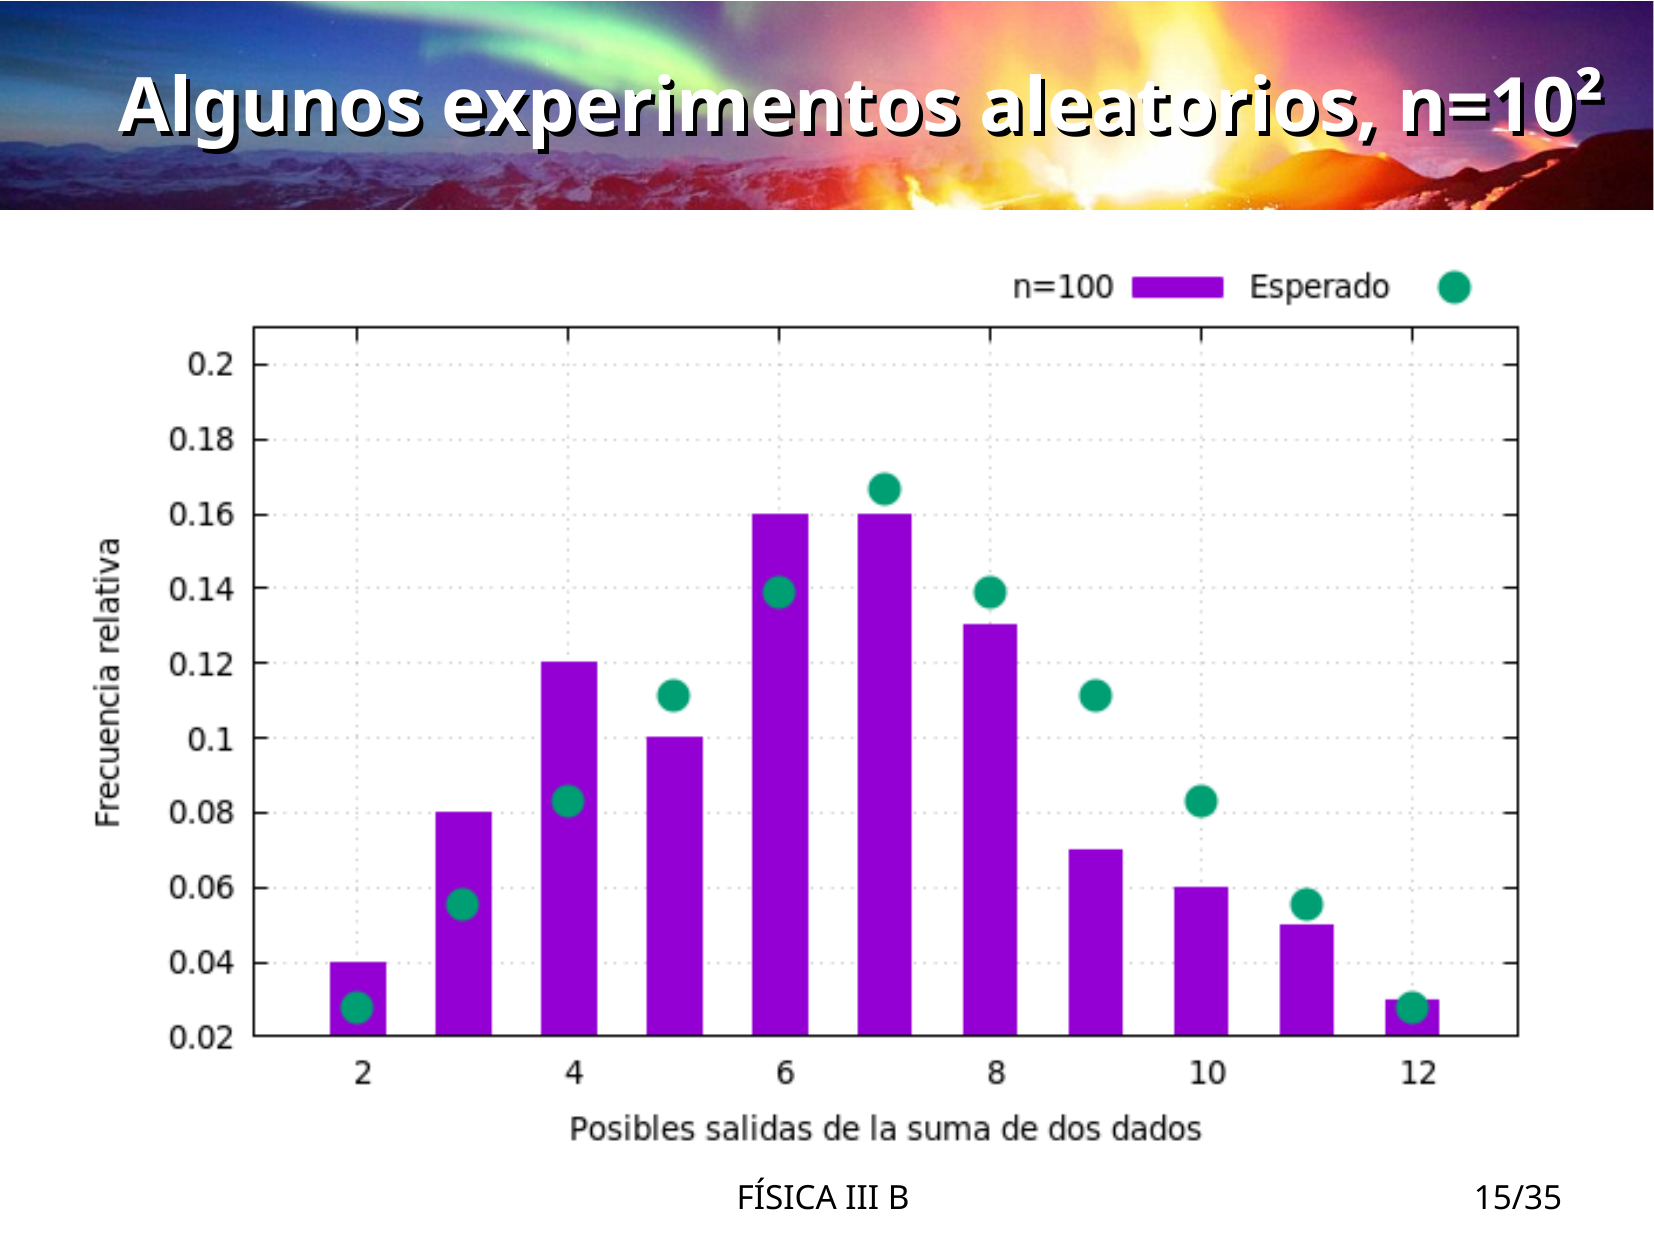

# Algunos experimentos aleatorios, n=10²
FÍSICA III B
15